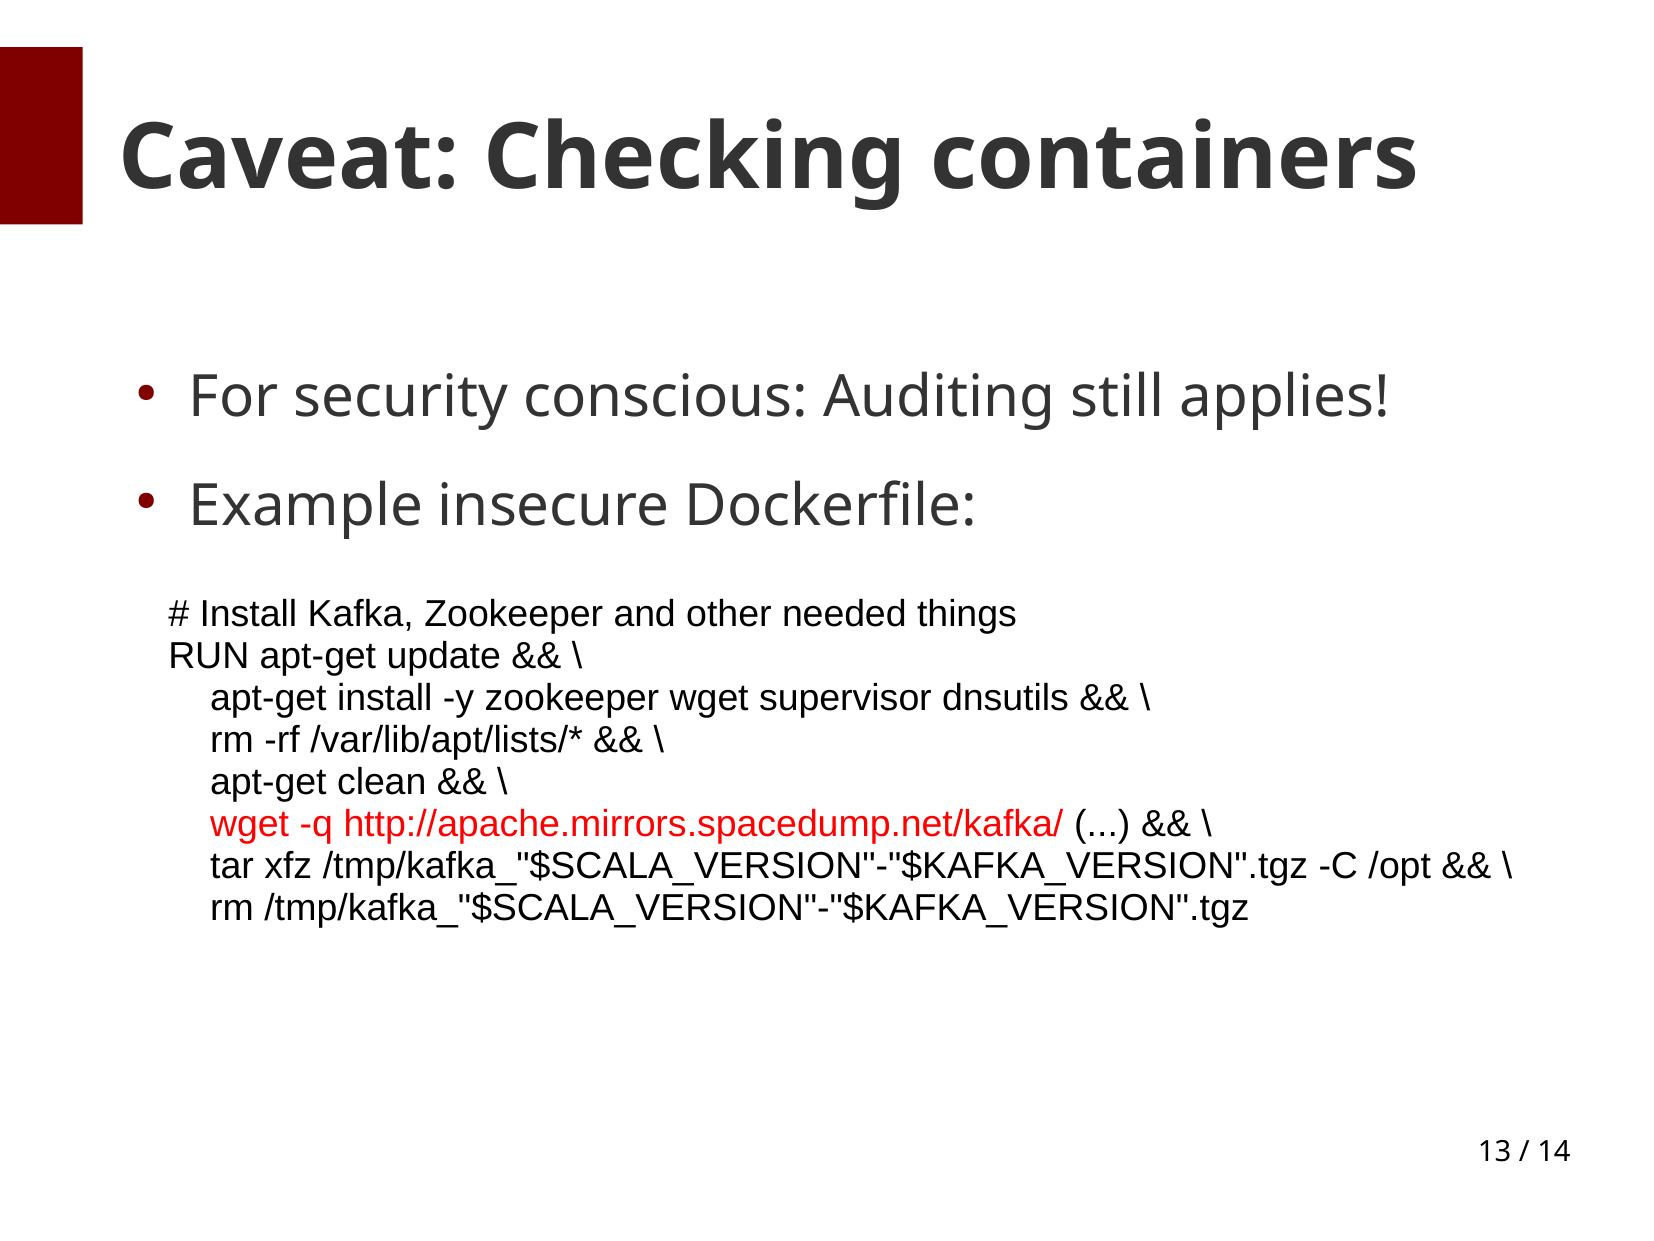

# Caveat: Checking containers
For security conscious: Auditing still applies!
Example insecure Dockerfile:
# Install Kafka, Zookeeper and other needed things
RUN apt-get update && \
 apt-get install -y zookeeper wget supervisor dnsutils && \
 rm -rf /var/lib/apt/lists/* && \
 apt-get clean && \
 wget -q http://apache.mirrors.spacedump.net/kafka/ (...) && \
 tar xfz /tmp/kafka_"$SCALA_VERSION"-"$KAFKA_VERSION".tgz -C /opt && \
 rm /tmp/kafka_"$SCALA_VERSION"-"$KAFKA_VERSION".tgz
13